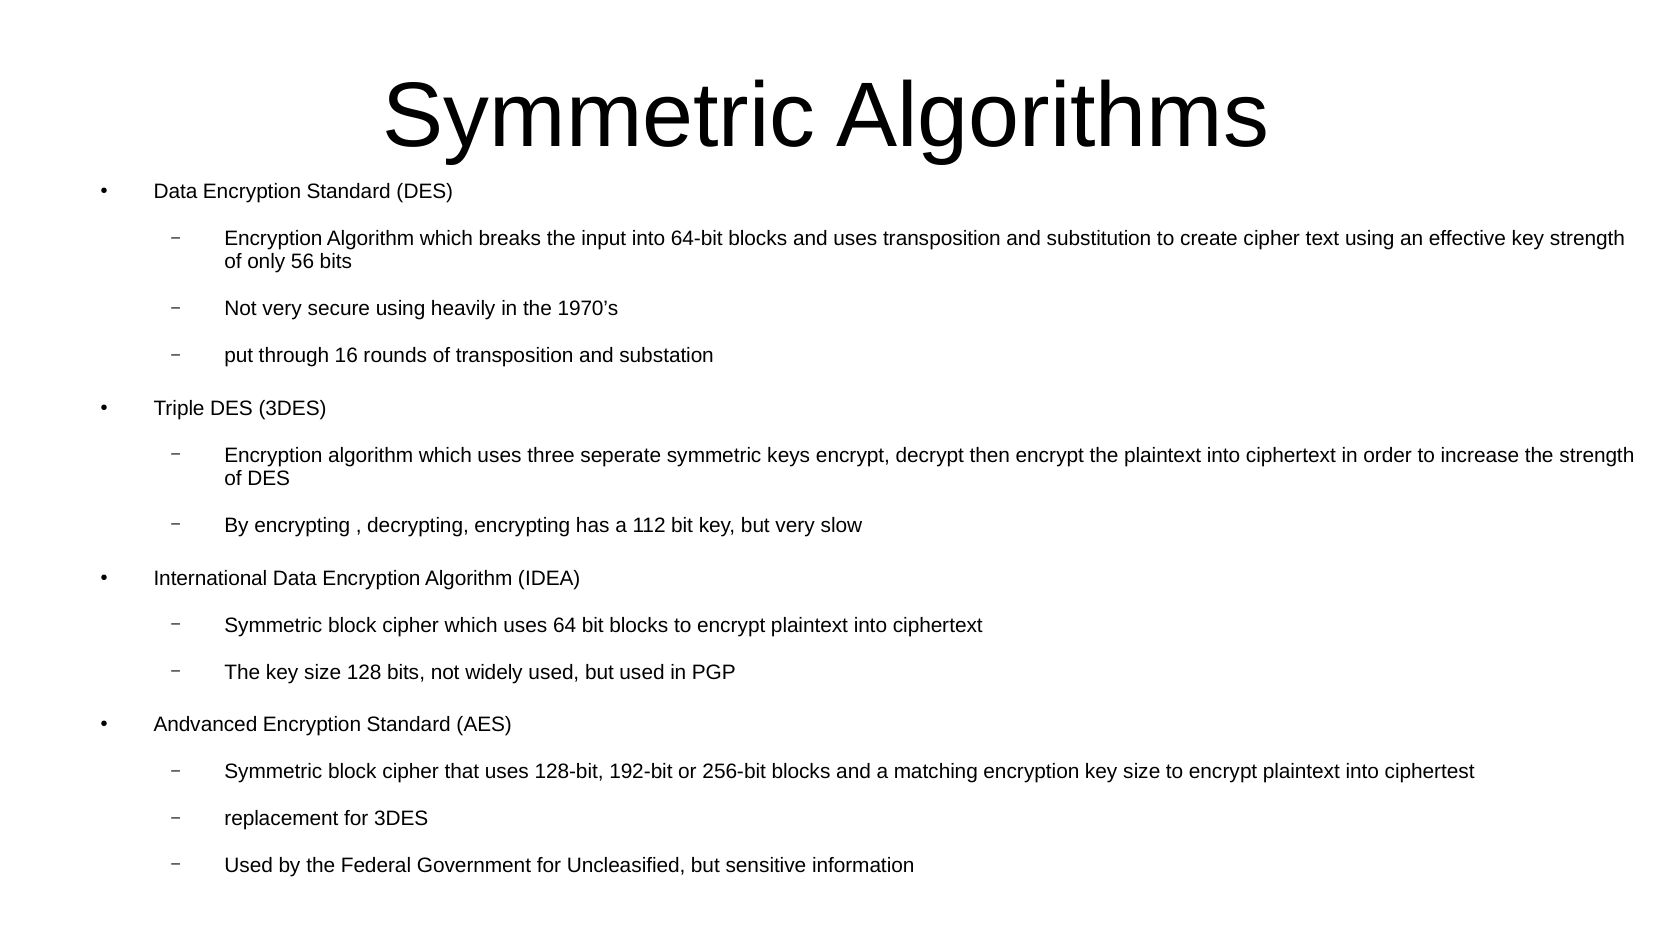

# Symmetric Algorithms
Data Encryption Standard (DES)
Encryption Algorithm which breaks the input into 64-bit blocks and uses transposition and substitution to create cipher text using an effective key strength of only 56 bits
Not very secure using heavily in the 1970’s
put through 16 rounds of transposition and substation
Triple DES (3DES)
Encryption algorithm which uses three seperate symmetric keys encrypt, decrypt then encrypt the plaintext into ciphertext in order to increase the strength of DES
By encrypting , decrypting, encrypting has a 112 bit key, but very slow
International Data Encryption Algorithm (IDEA)
Symmetric block cipher which uses 64 bit blocks to encrypt plaintext into ciphertext
The key size 128 bits, not widely used, but used in PGP
Andvanced Encryption Standard (AES)
Symmetric block cipher that uses 128-bit, 192-bit or 256-bit blocks and a matching encryption key size to encrypt plaintext into ciphertest
replacement for 3DES
Used by the Federal Government for Uncleasified, but sensitive information